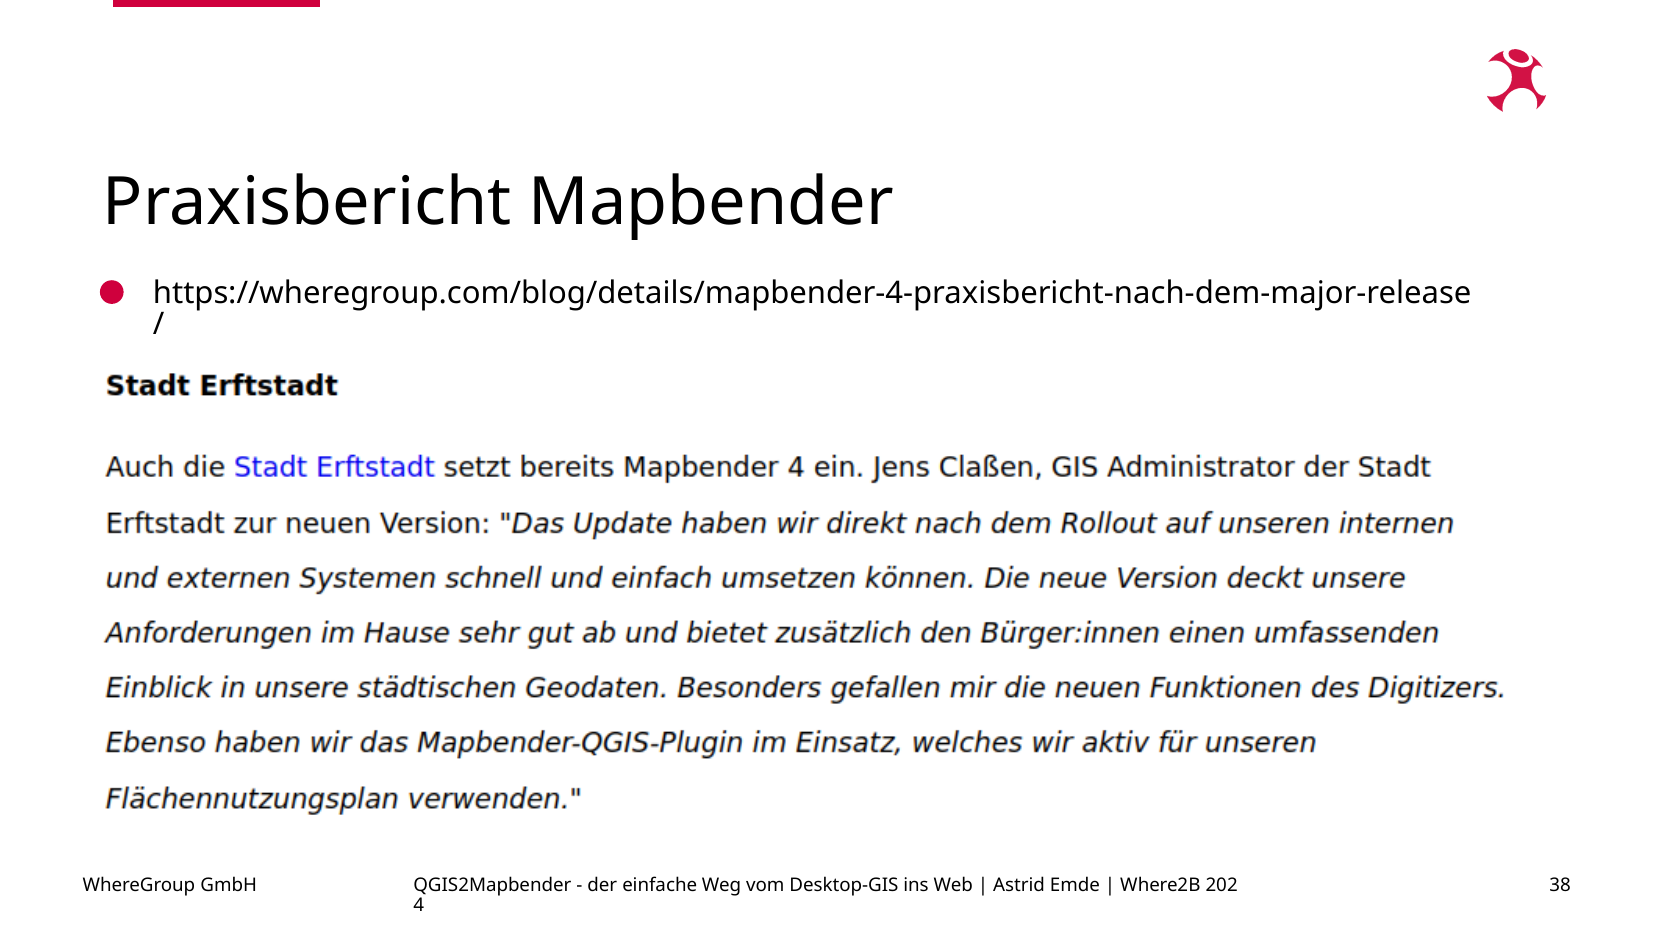

Praxisbericht Mapbender
https://wheregroup.com/blog/details/mapbender-4-praxisbericht-nach-dem-major-release/
WhereGroup GmbH
QGIS2Mapbender - der einfache Weg vom Desktop-GIS ins Web | Astrid Emde | Where2B 2024
38